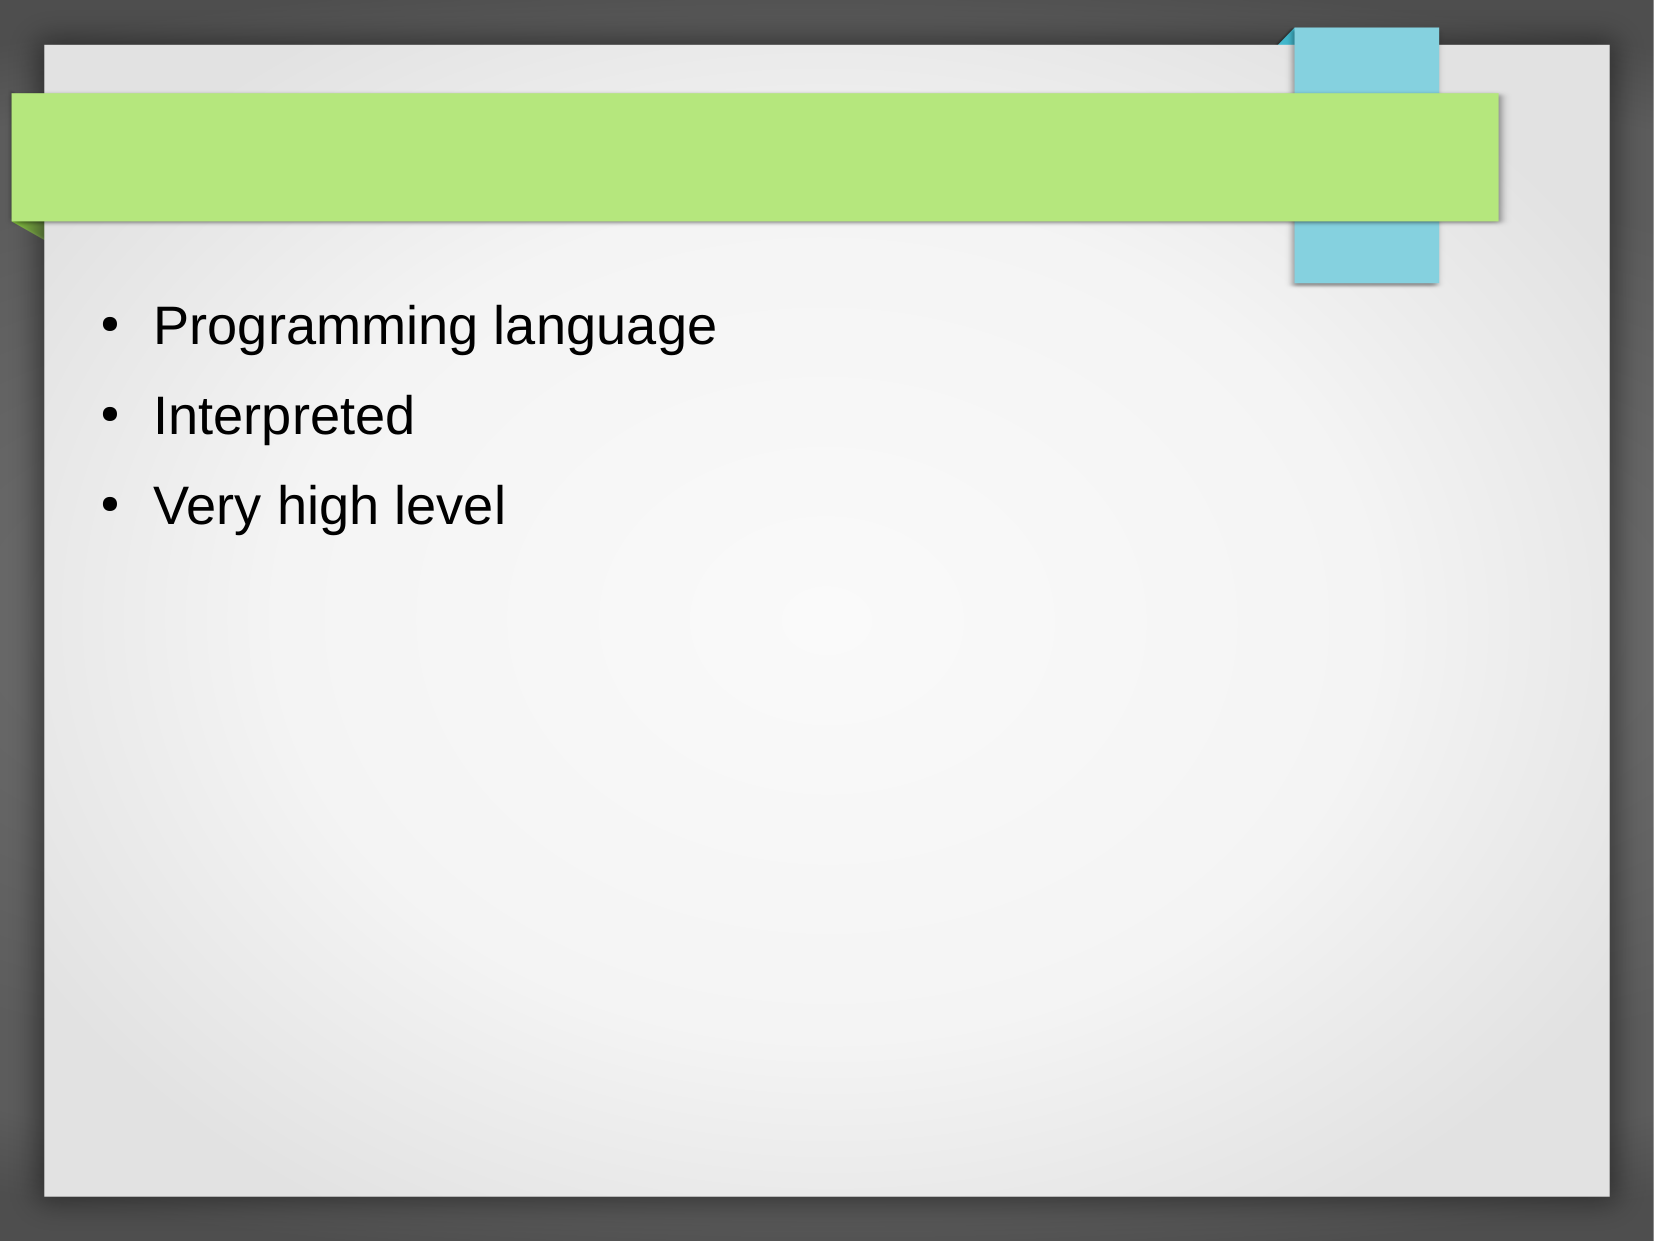

#
Programming language
Interpreted
Very high level